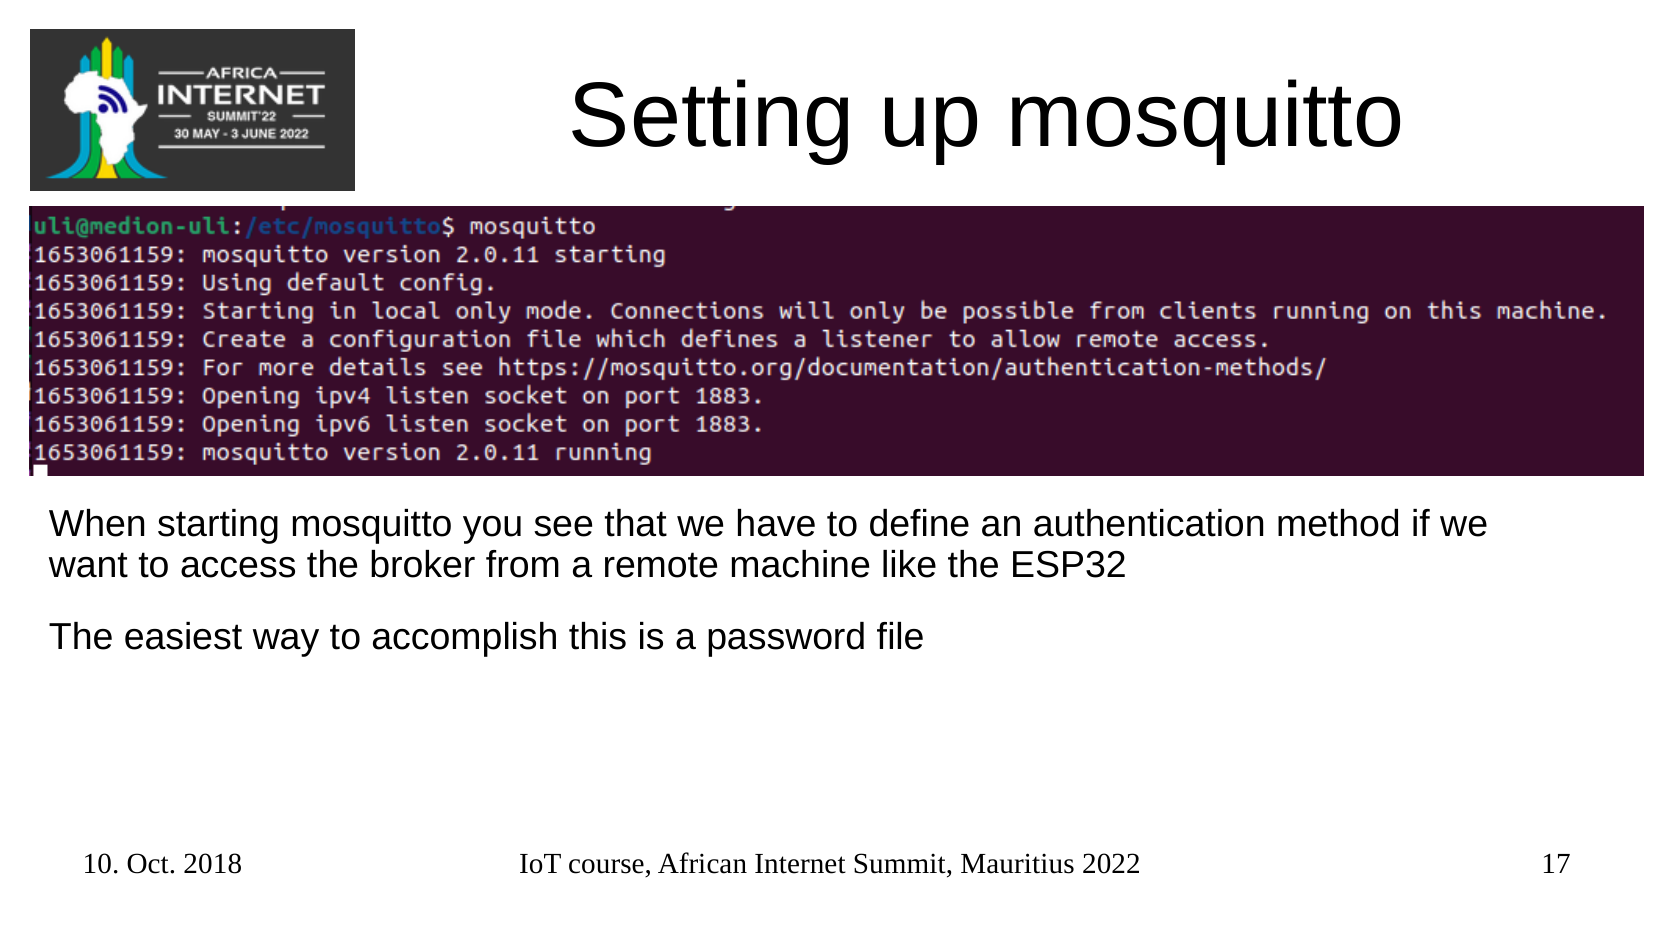

# Setting up mosquitto
When starting mosquitto you see that we have to define an authentication method if we
want to access the broker from a remote machine like the ESP32
The easiest way to accomplish this is a password file
10. Oct. 2018
IoT course, African Internet Summit, Mauritius 2022
17